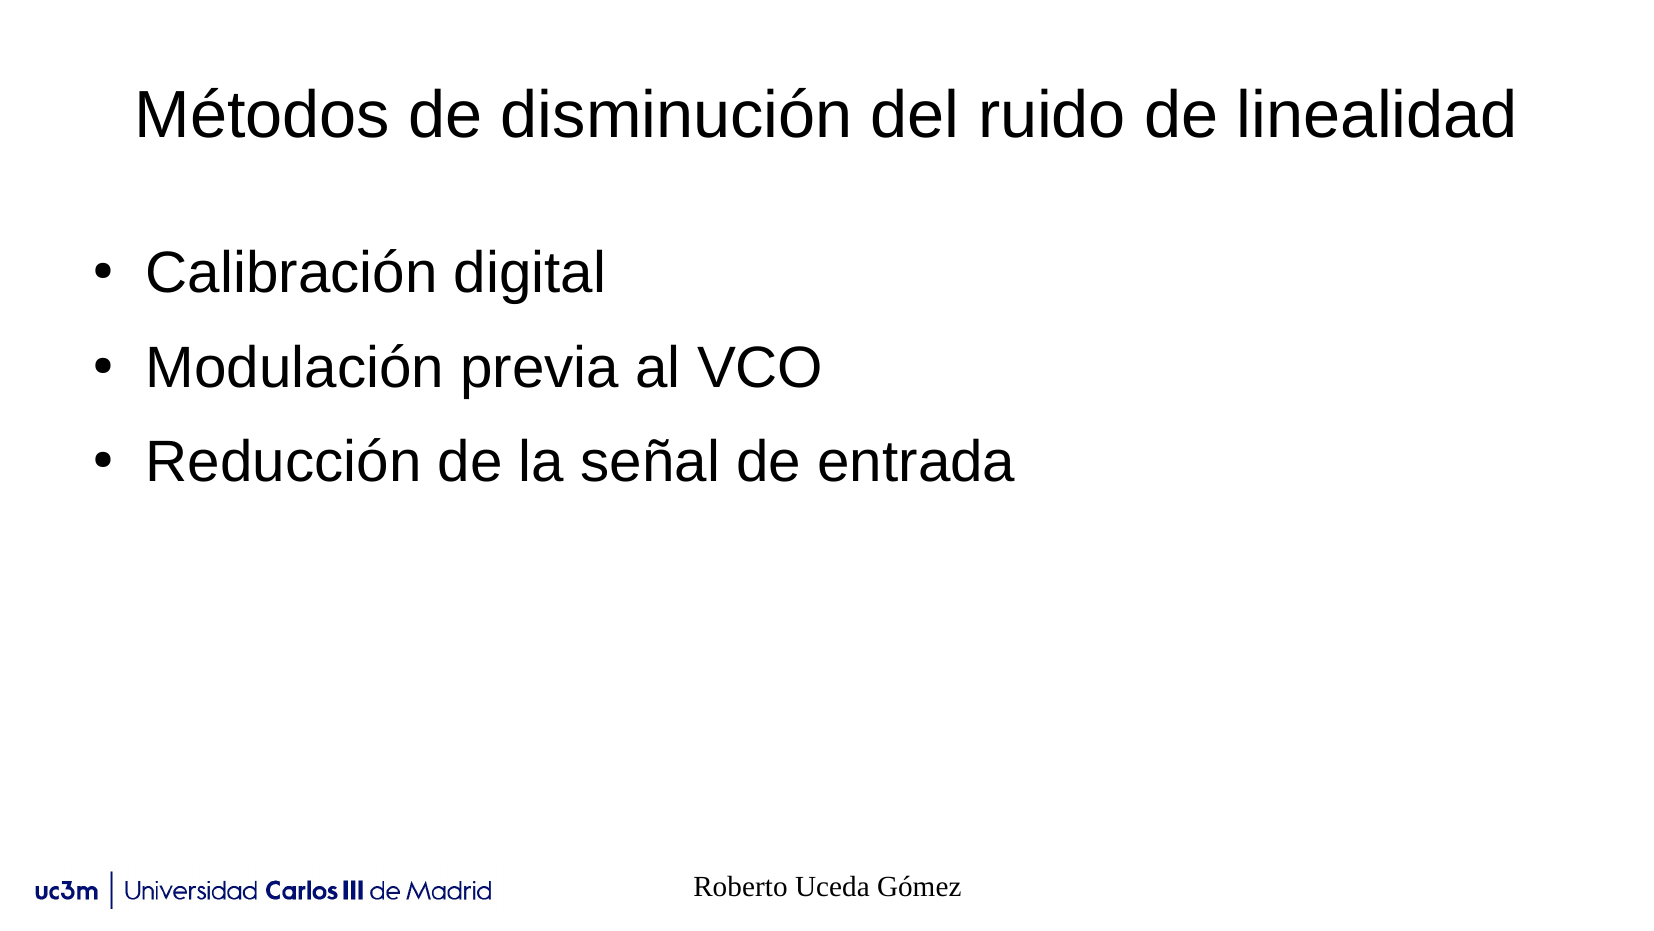

# Métodos de disminución del ruido de linealidad
Calibración digital
Modulación previa al VCO
Reducción de la señal de entrada